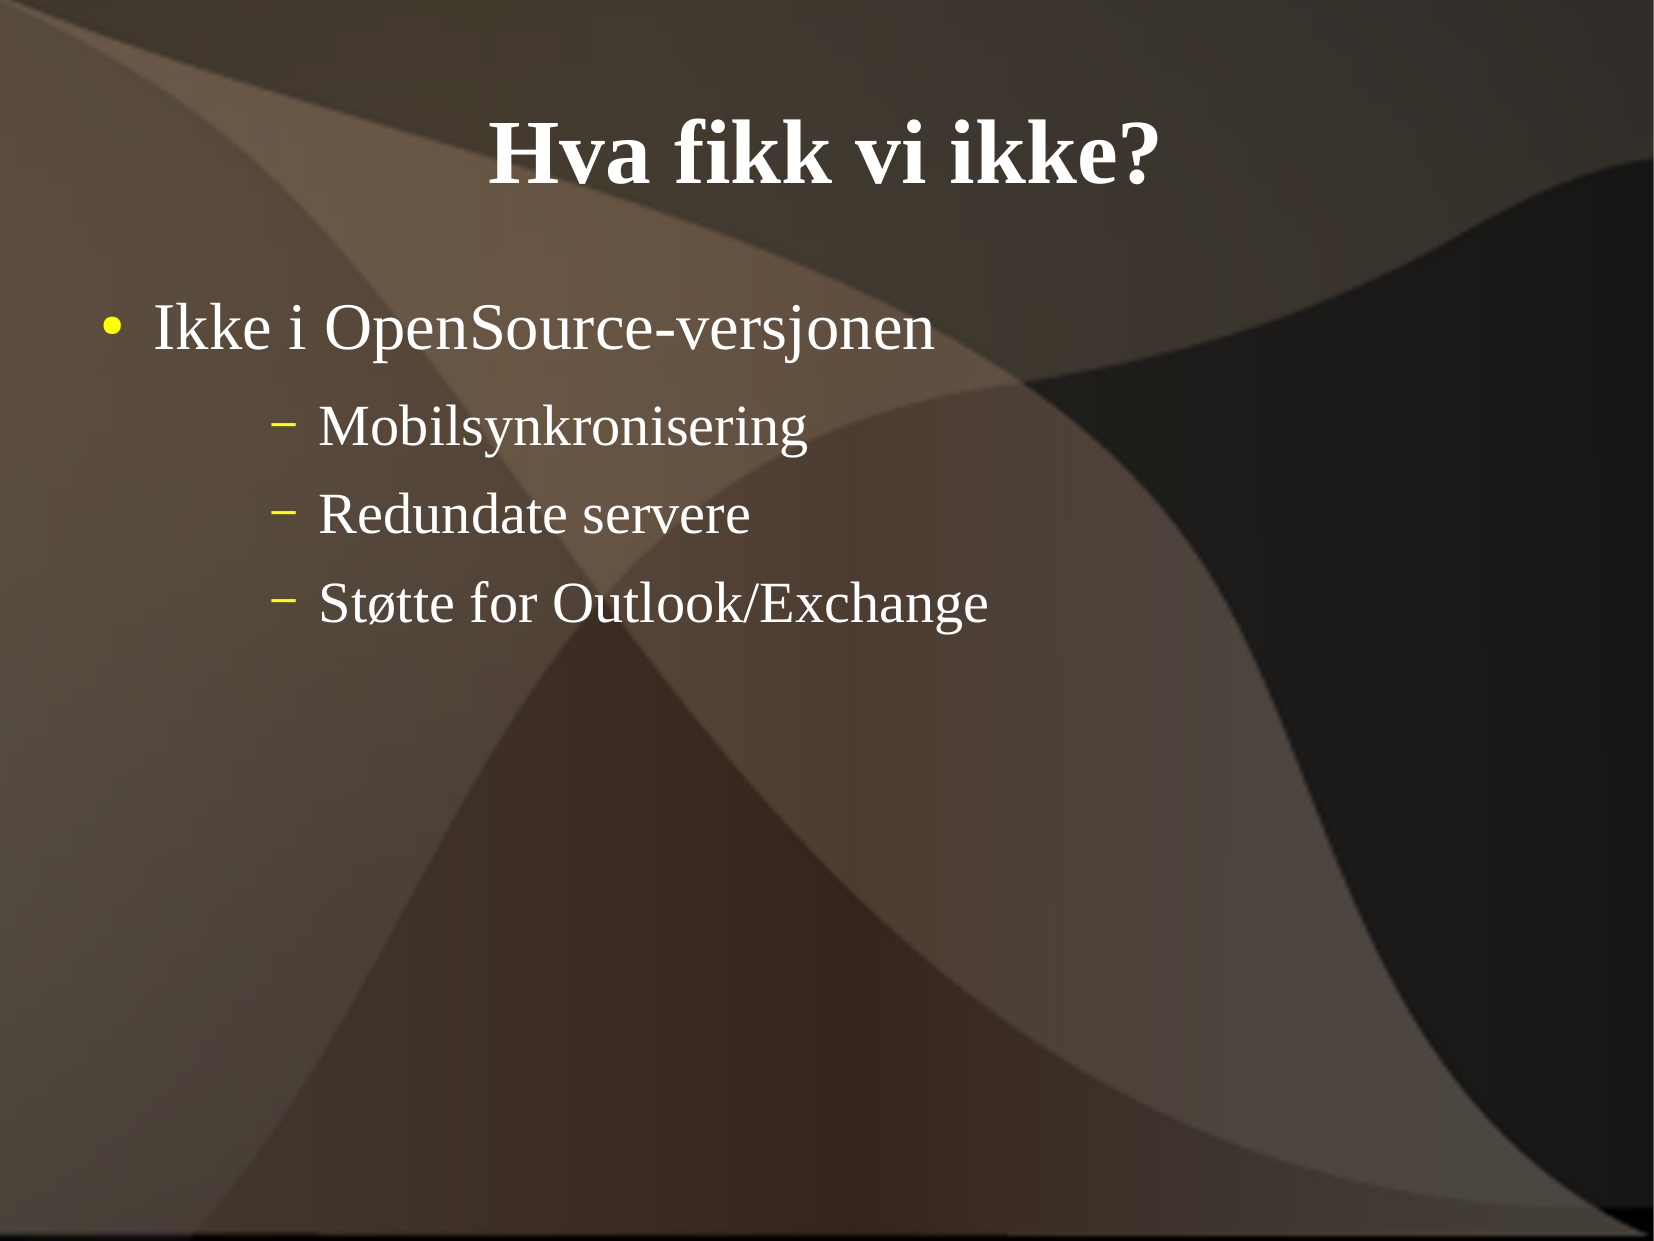

# Hva fikk vi ikke?
Ikke i OpenSource-versjonen
Mobilsynkronisering
Redundate servere
Støtte for Outlook/Exchange